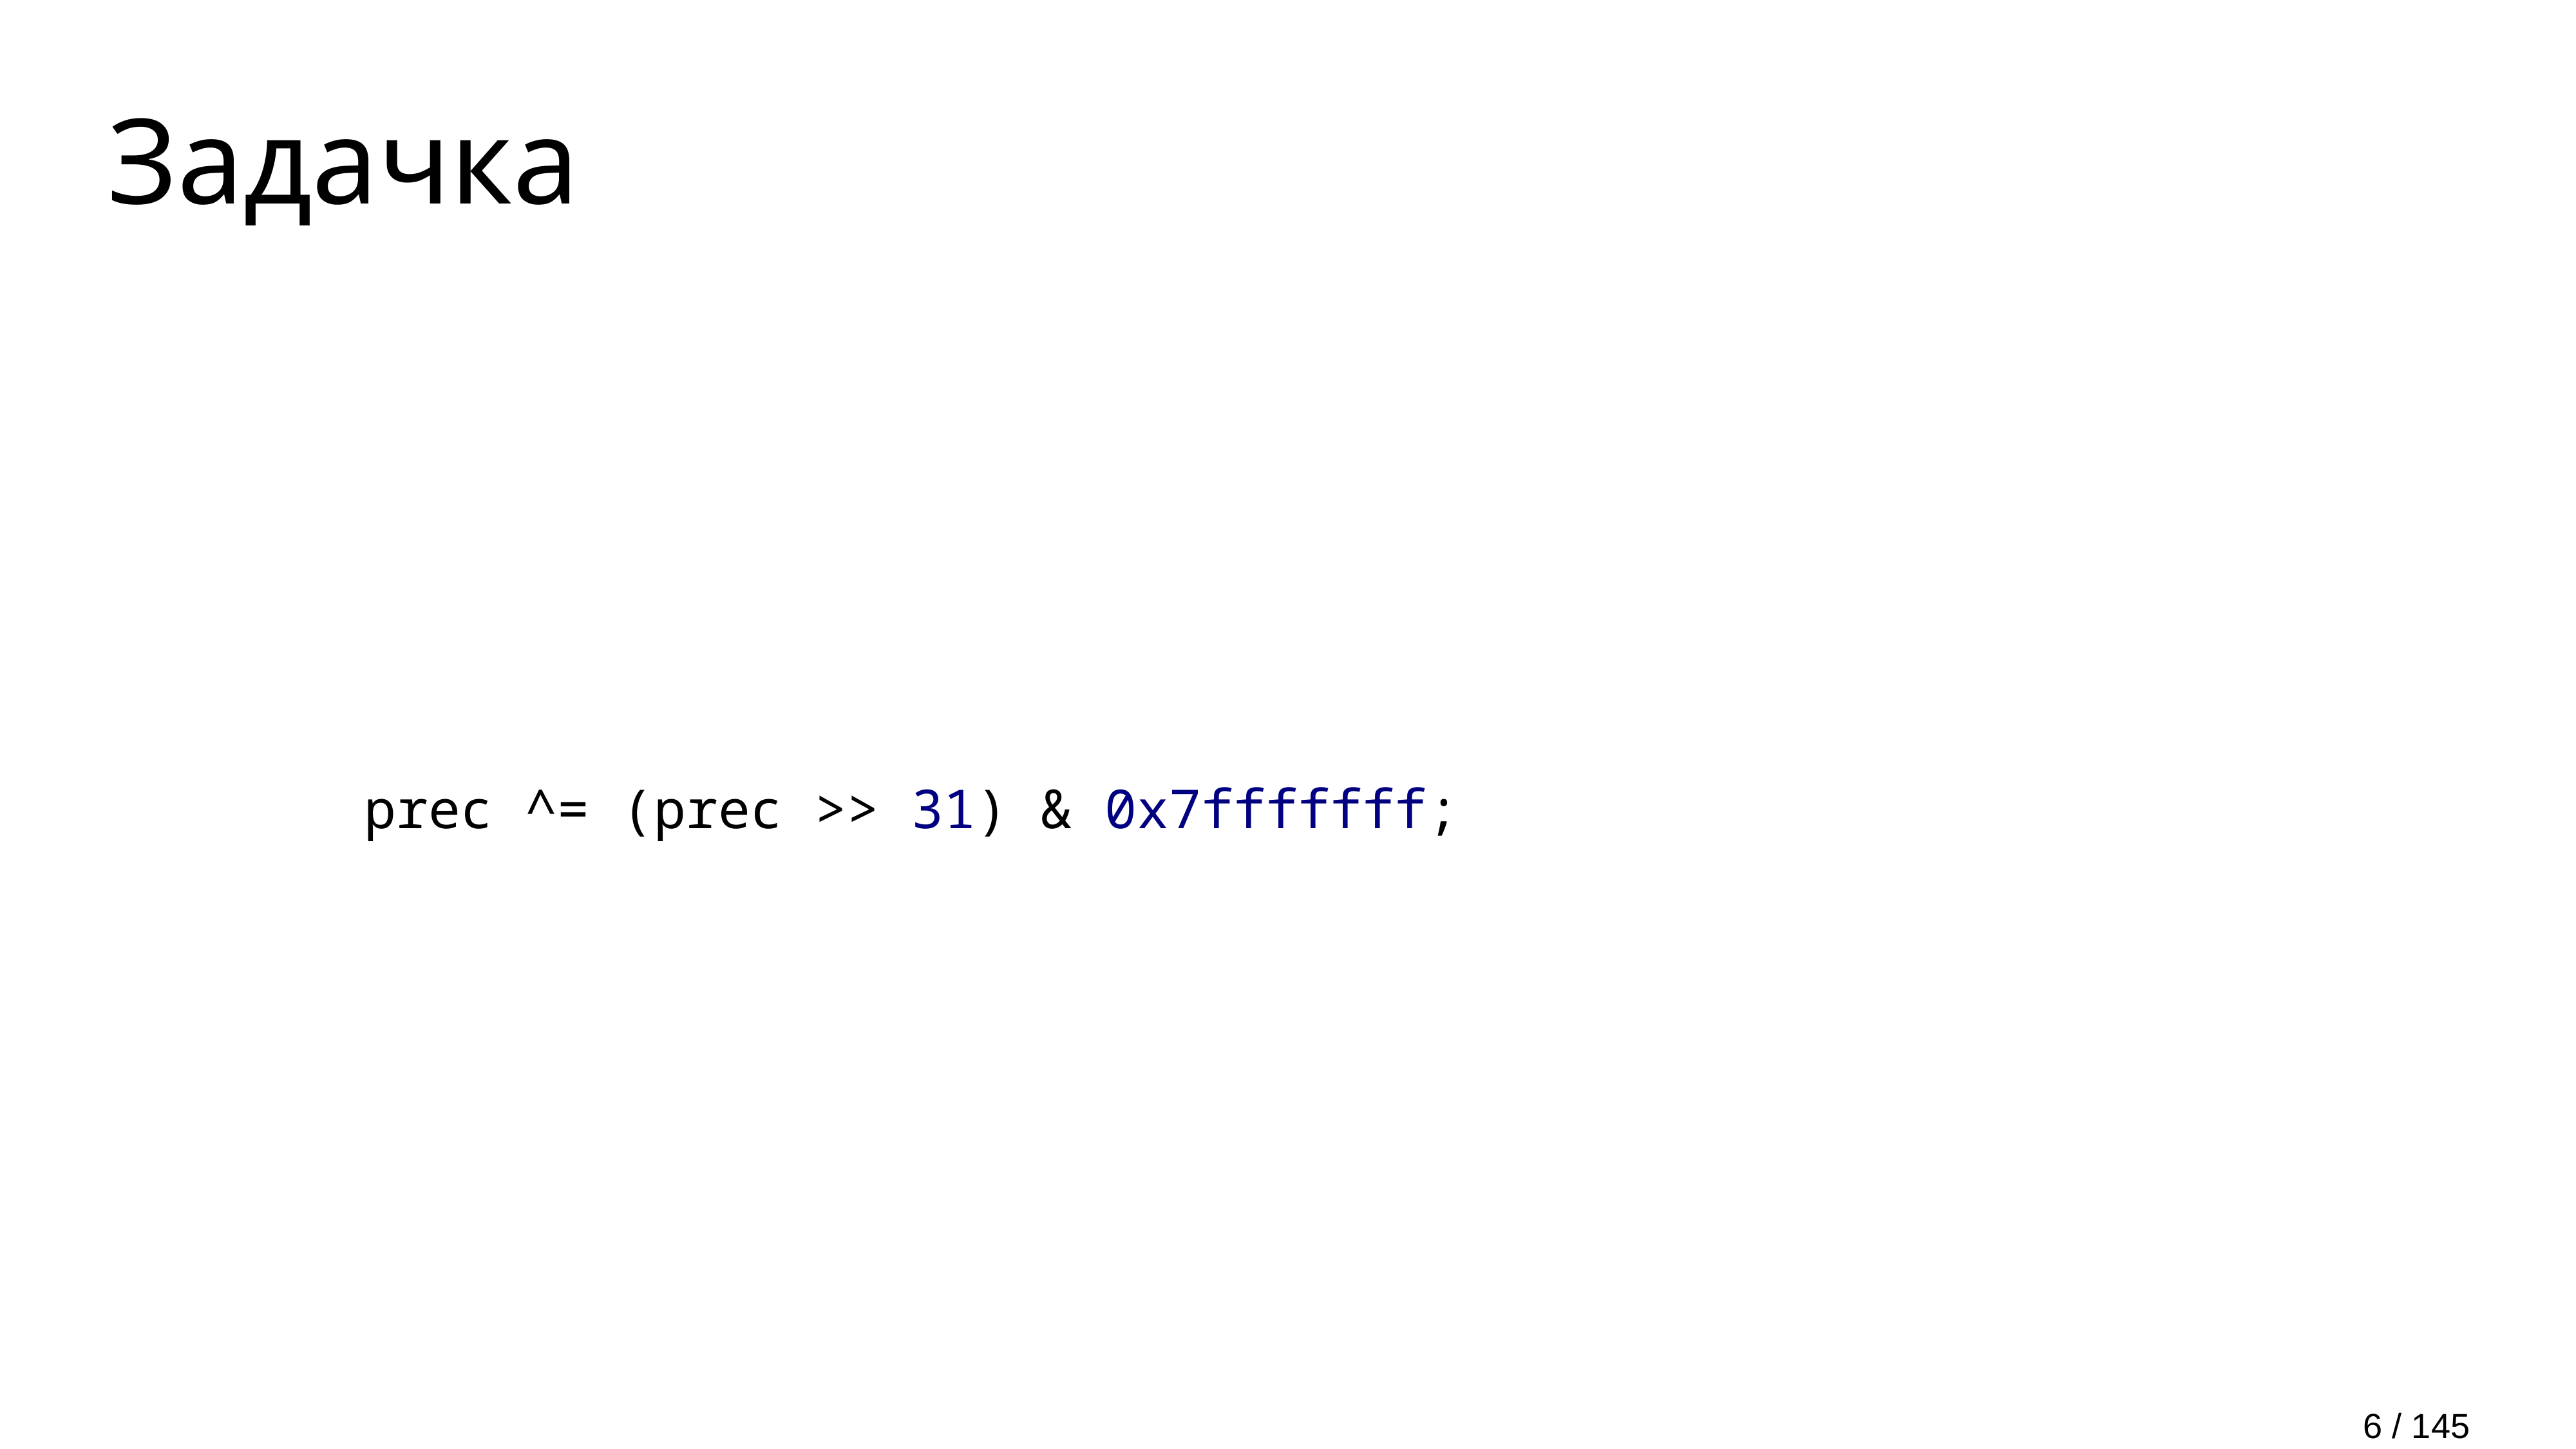

# Задачка
 prec ^= (prec >> 31) & 0x7fffffff;